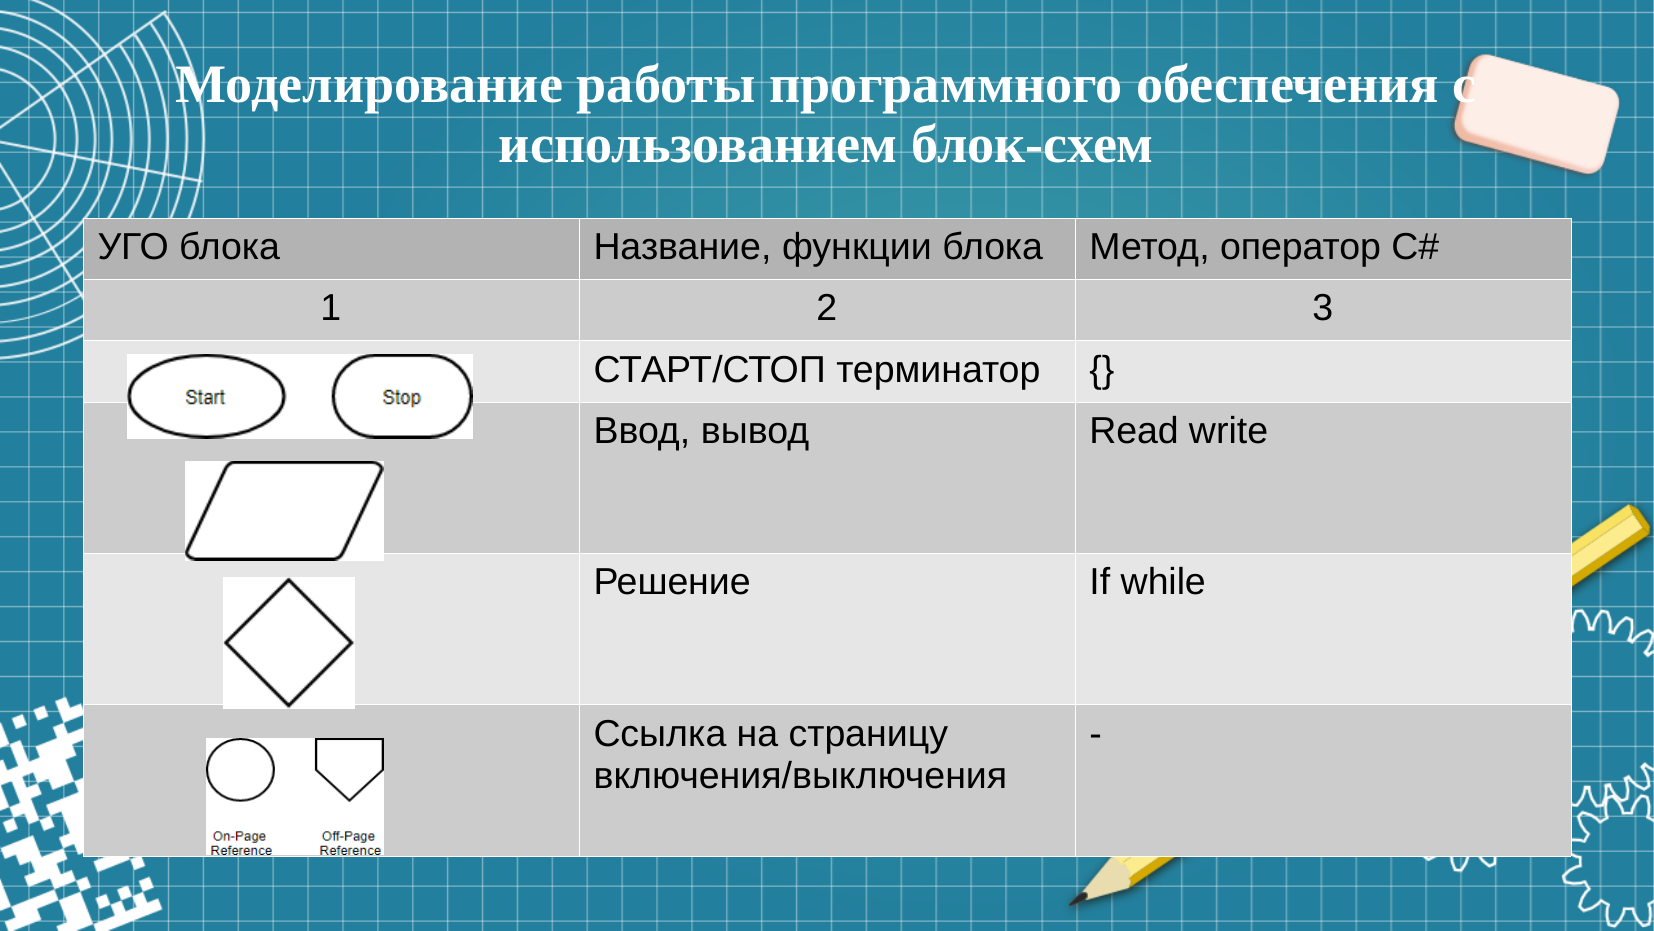

# Моделирование работы программного обеспечения с использованием блок-схем
| УГО блока | Название, функции блока | Метод, оператор С# |
| --- | --- | --- |
| 1 | 2 | 3 |
| | СТАРТ/СТОП терминатор | {} |
| | Ввод, вывод | Read write |
| | Решение | If while |
| | Ссылка на страницу включения/выключения | - |